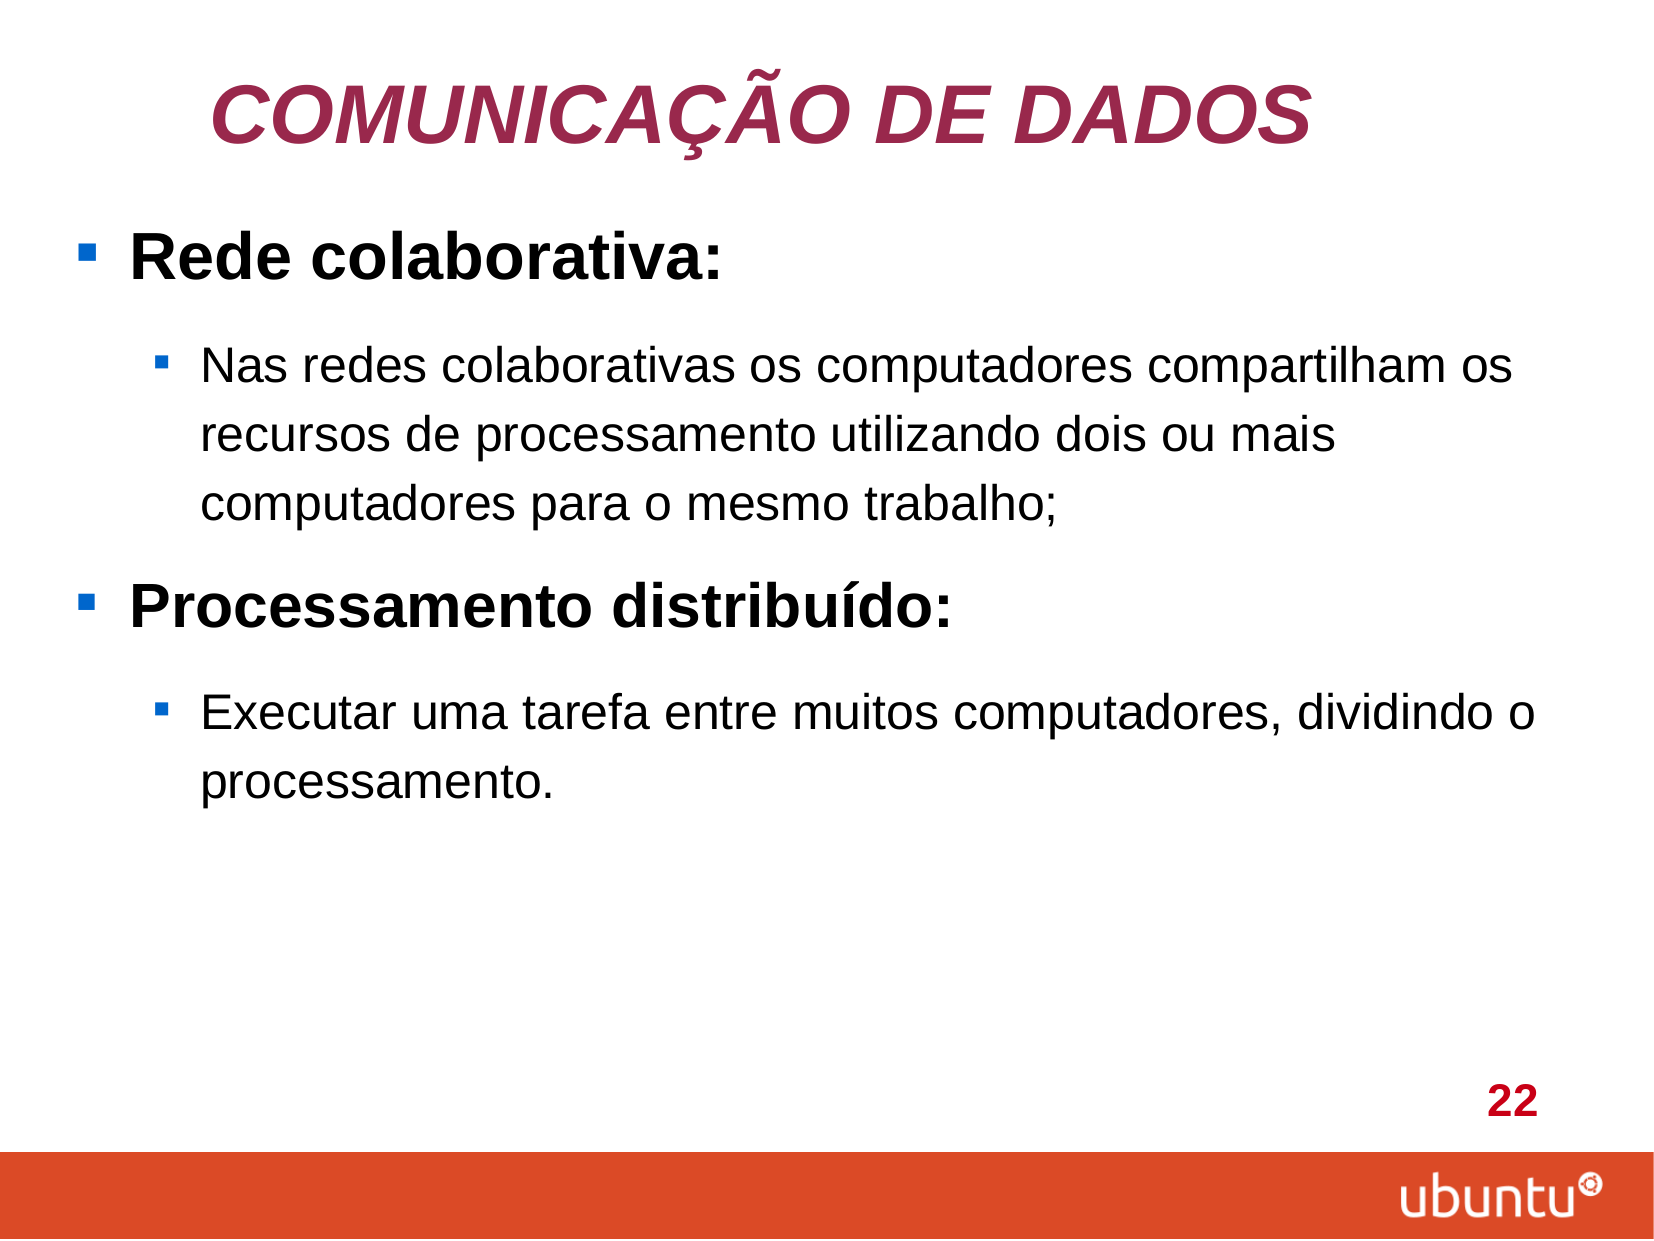

# COMUNICAÇÃO DE DADOS
Rede colaborativa:
Nas redes colaborativas os computadores compartilham os recursos de processamento utilizando dois ou mais computadores para o mesmo trabalho;
Processamento distribuído:
Executar uma tarefa entre muitos computadores, dividindo o processamento.